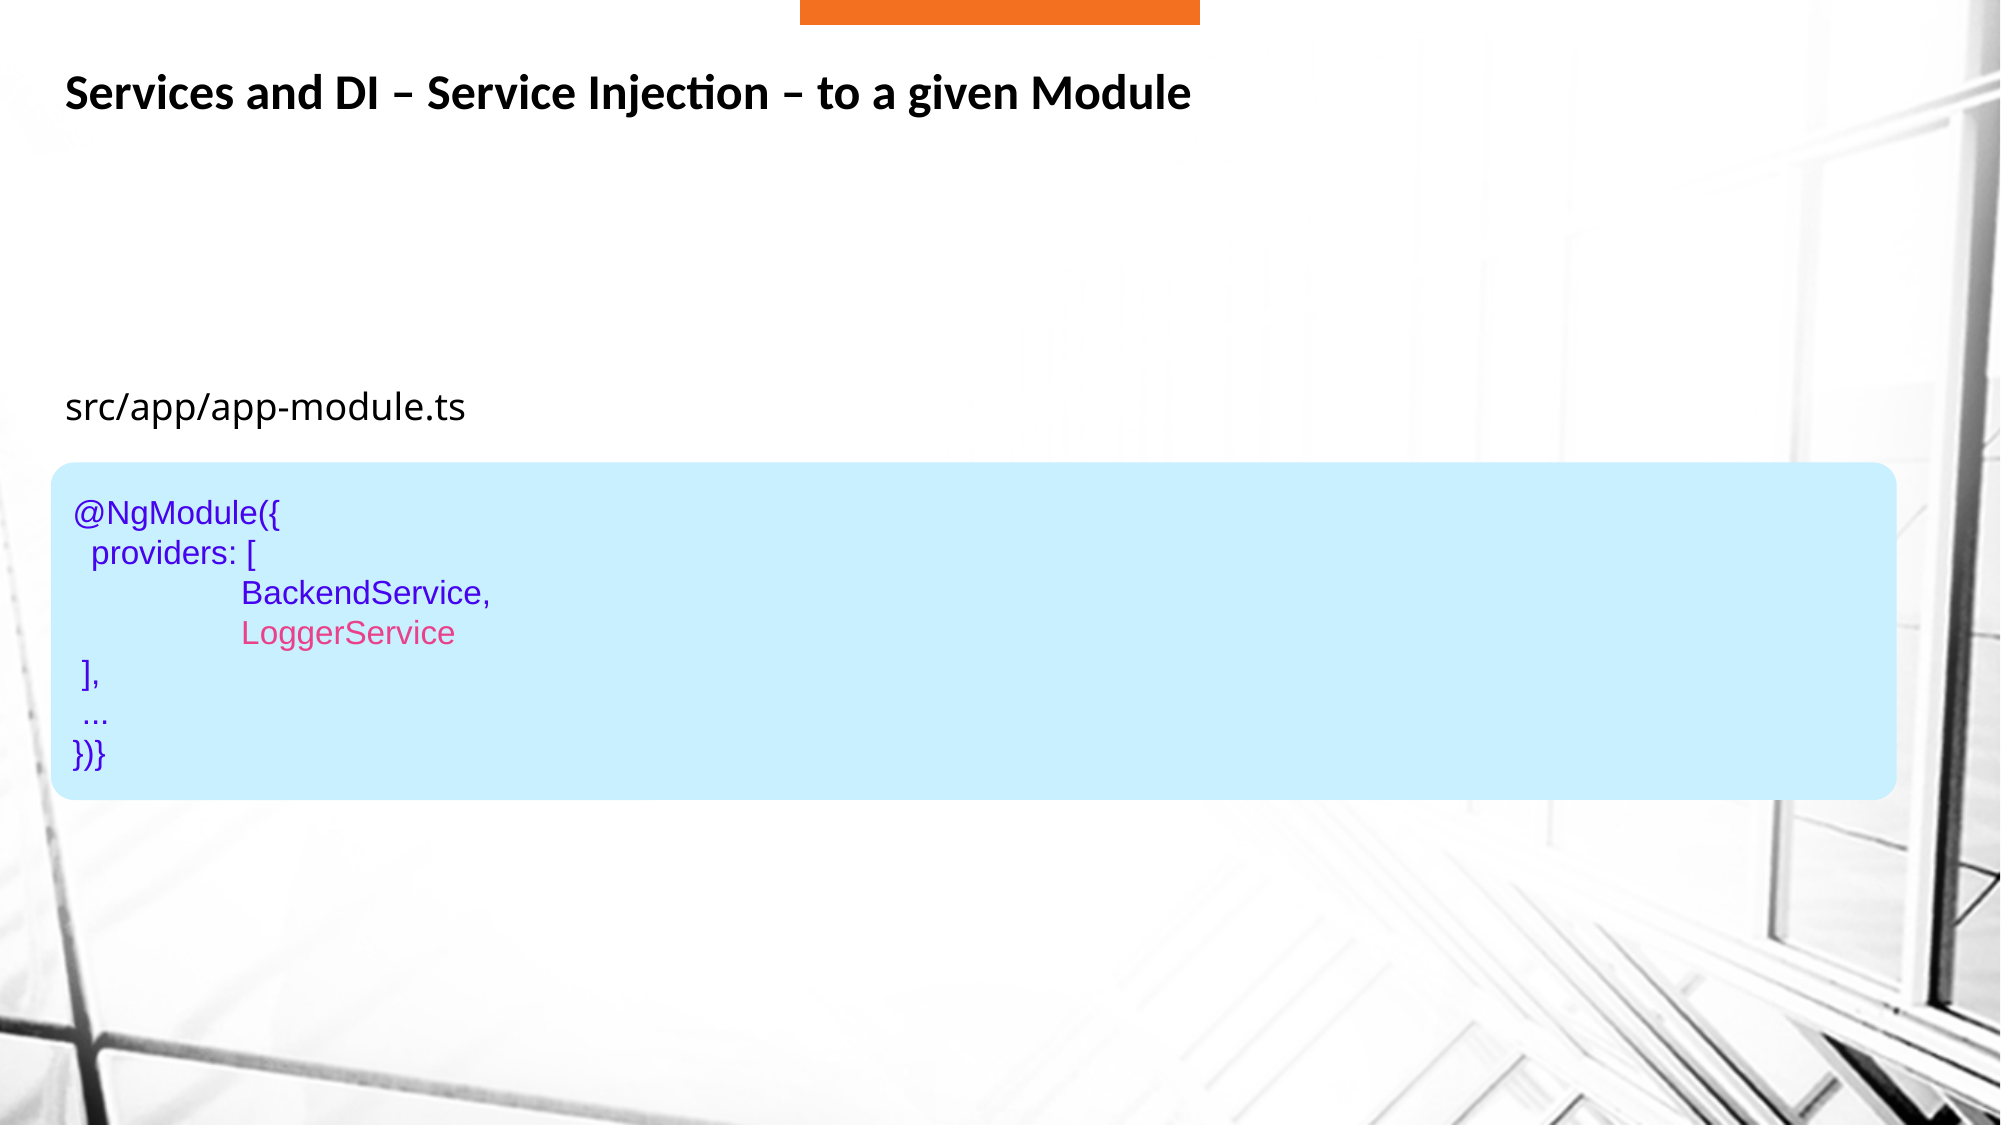

# Services and DI – Service Injection – to a given Module
src/app/app-module.ts
@NgModule({
 providers: [
 BackendService,
 LoggerService
 ],
 ...
})}